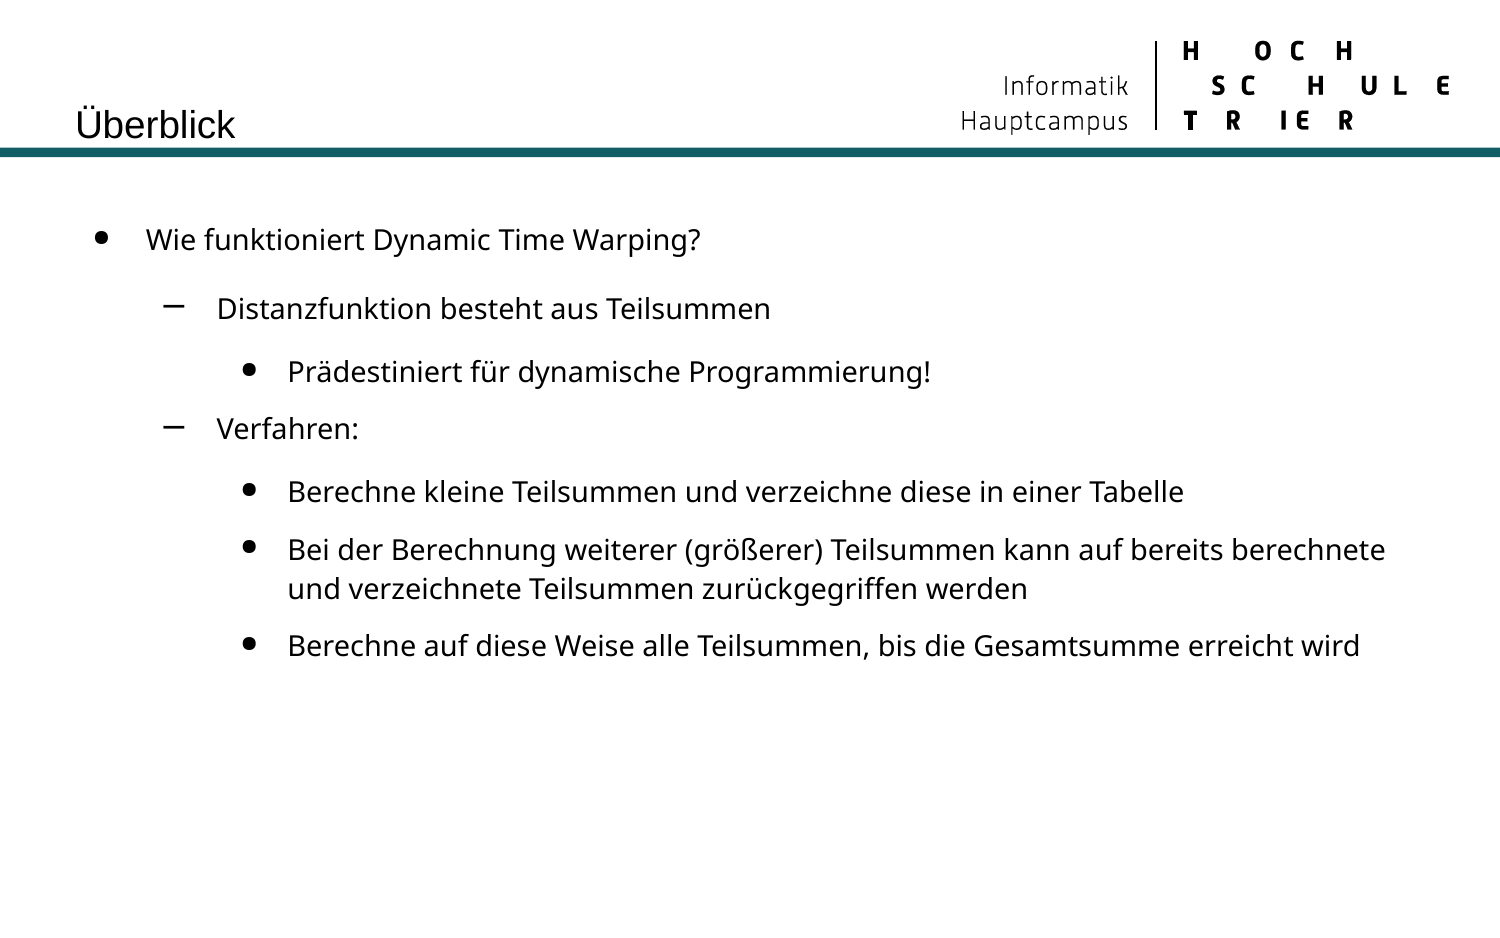

# Überblick
Wie funktioniert Dynamic Time Warping?
Distanzfunktion besteht aus Teilsummen
Prädestiniert für dynamische Programmierung!
Verfahren:
Berechne kleine Teilsummen und verzeichne diese in einer Tabelle
Bei der Berechnung weiterer (größerer) Teilsummen kann auf bereits berechnete und verzeichnete Teilsummen zurückgegriffen werden
Berechne auf diese Weise alle Teilsummen, bis die Gesamtsumme erreicht wird